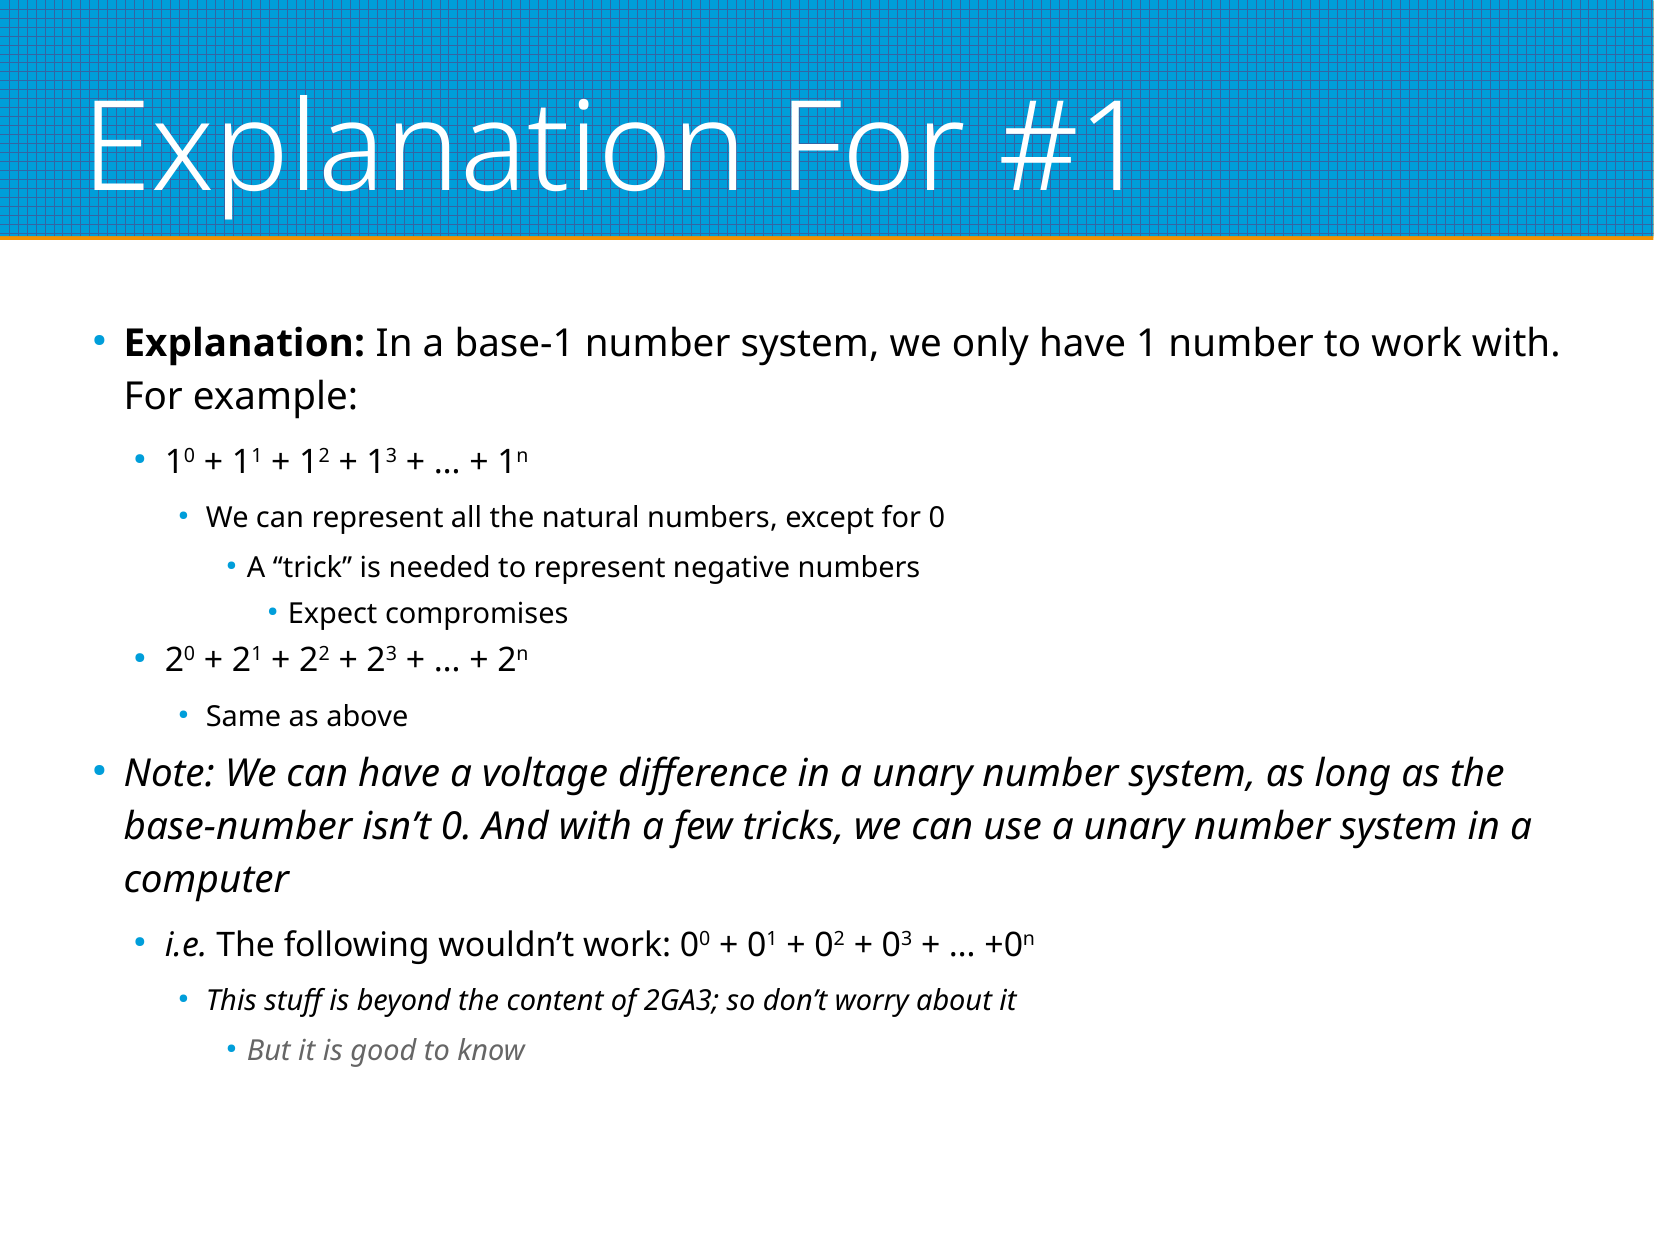

# Explanation For #1
Explanation: In a base-1 number system, we only have 1 number to work with. For example:
10 + 11 + 12 + 13 + … + 1n
We can represent all the natural numbers, except for 0
A ‘‘trick’’ is needed to represent negative numbers
Expect compromises
20 + 21 + 22 + 23 + … + 2n
Same as above
Note: We can have a voltage difference in a unary number system, as long as the base-number isn’t 0. And with a few tricks, we can use a unary number system in a computer
i.e. The following wouldn’t work: 00 + 01 + 02 + 03 + … +0n
This stuff is beyond the content of 2GA3; so don’t worry about it
But it is good to know